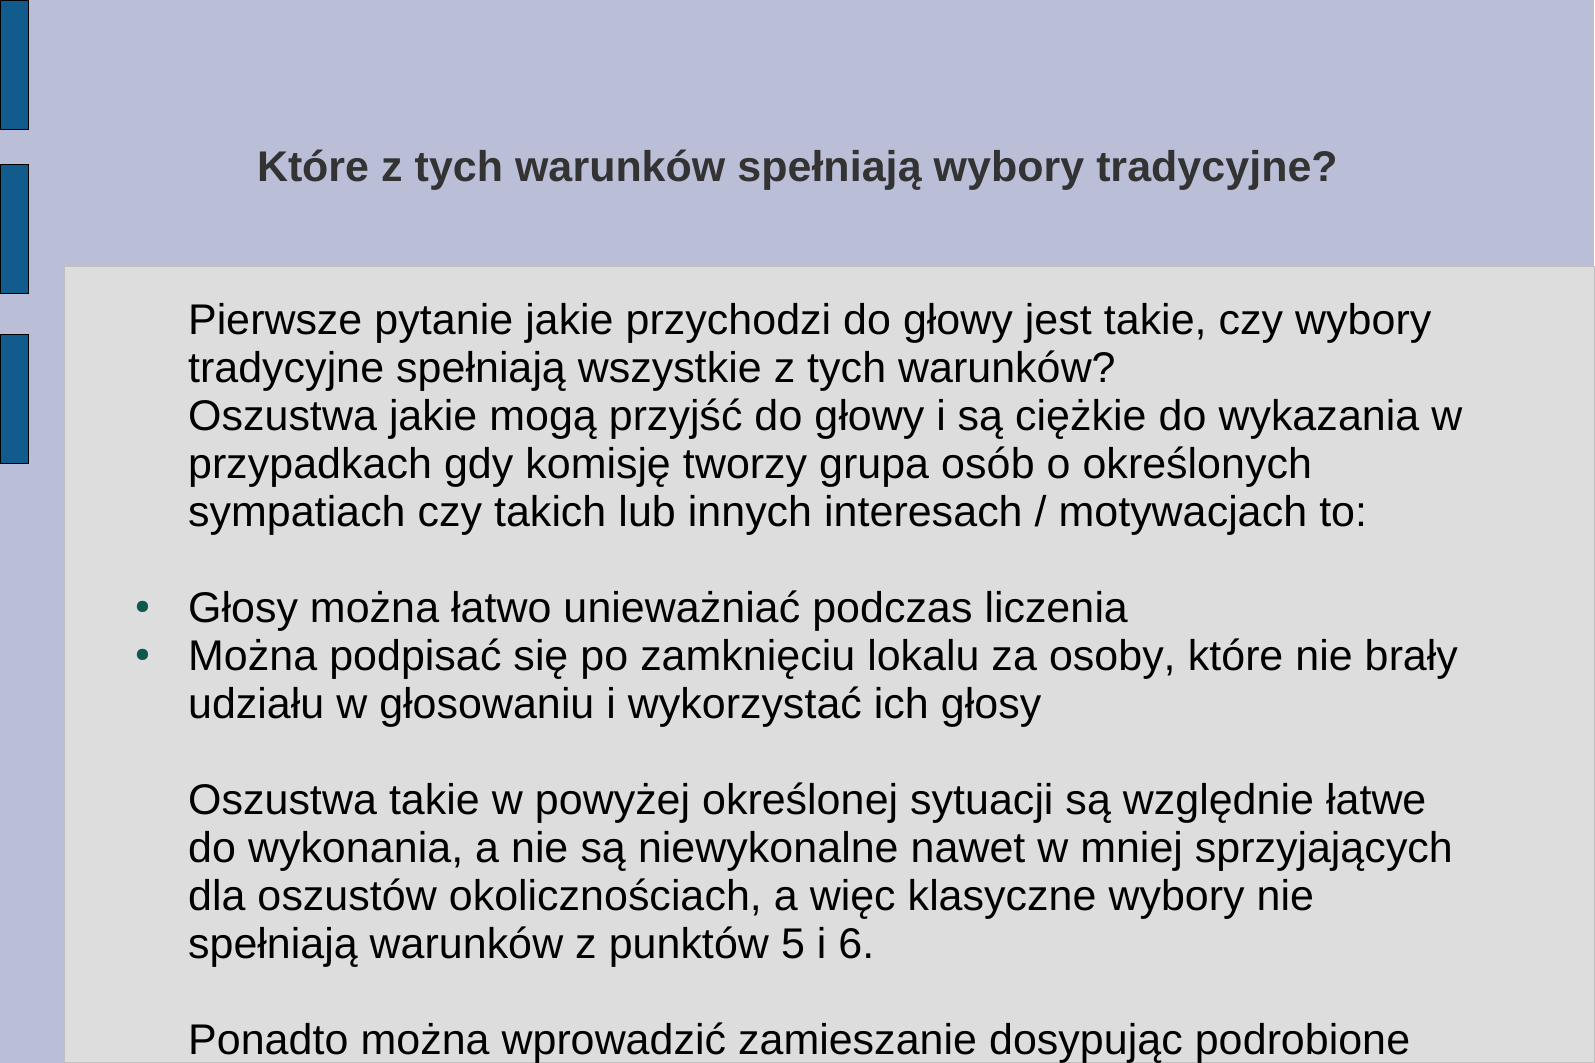

# Które z tych warunków spełniają wybory tradycyjne?
Pierwsze pytanie jakie przychodzi do głowy jest takie, czy wybory tradycyjne spełniają wszystkie z tych warunków?
Oszustwa jakie mogą przyjść do głowy i są ciężkie do wykazania w przypadkach gdy komisję tworzy grupa osób o określonych sympatiach czy takich lub innych interesach / motywacjach to:
Głosy można łatwo unieważniać podczas liczenia
Można podpisać się po zamknięciu lokalu za osoby, które nie brały udziału w głosowaniu i wykorzystać ich głosy
Oszustwa takie w powyżej określonej sytuacji są względnie łatwe do wykonania, a nie są niewykonalne nawet w mniej sprzyjających dla oszustów okolicznościach, a więc klasyczne wybory nie spełniają warunków z punktów 5 i 6.
Ponadto można wprowadzić zamieszanie dosypując podrobione głosy, z podrobioną pieczątką do urny. Do sytuacji takiej może dojść w trakcie głosowania w lokalu ale także gdy lokal jest przez noc zamknięty w trakcie wyborów dwudniowych.